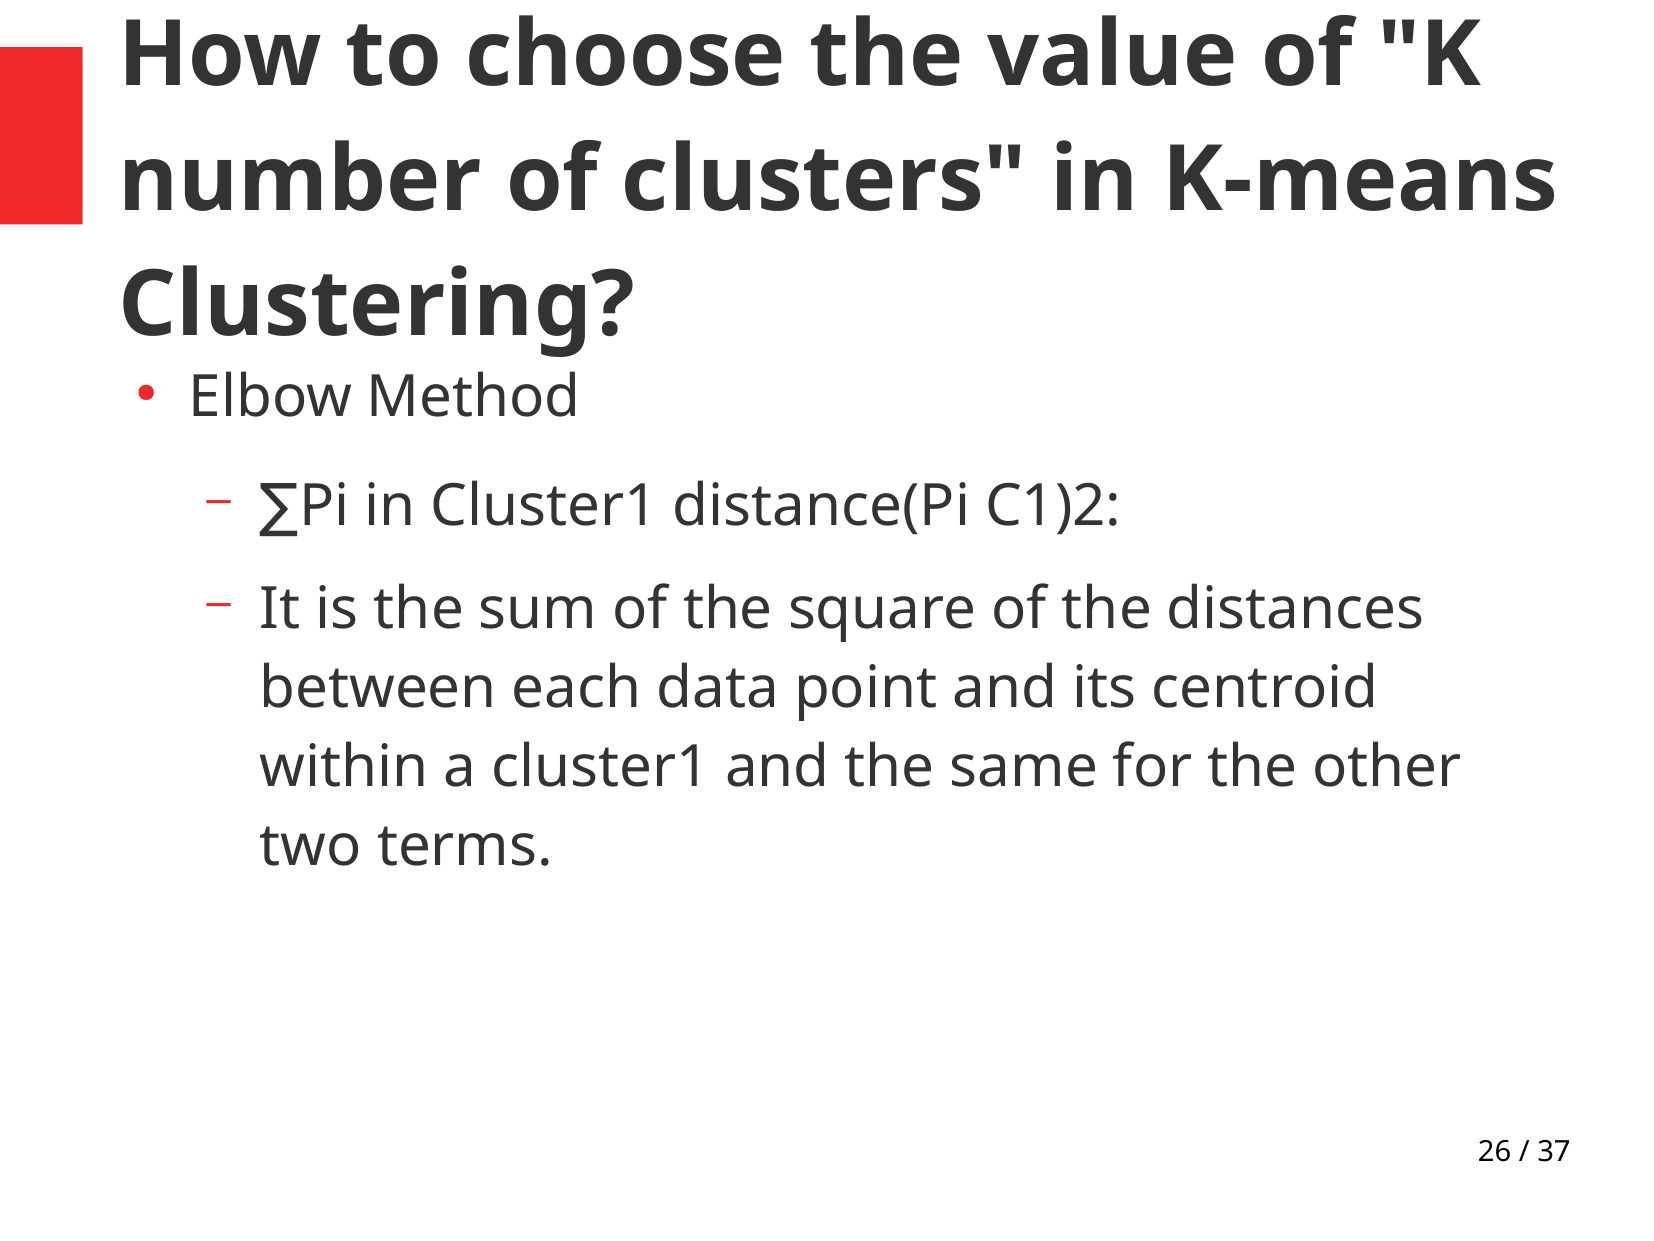

# How to choose the value of "K number of clusters" in K-means Clustering?
Elbow Method
∑Pi in Cluster1 distance(Pi C1)2:
It is the sum of the square of the distances between each data point and its centroid within a cluster1 and the same for the other two terms.
26